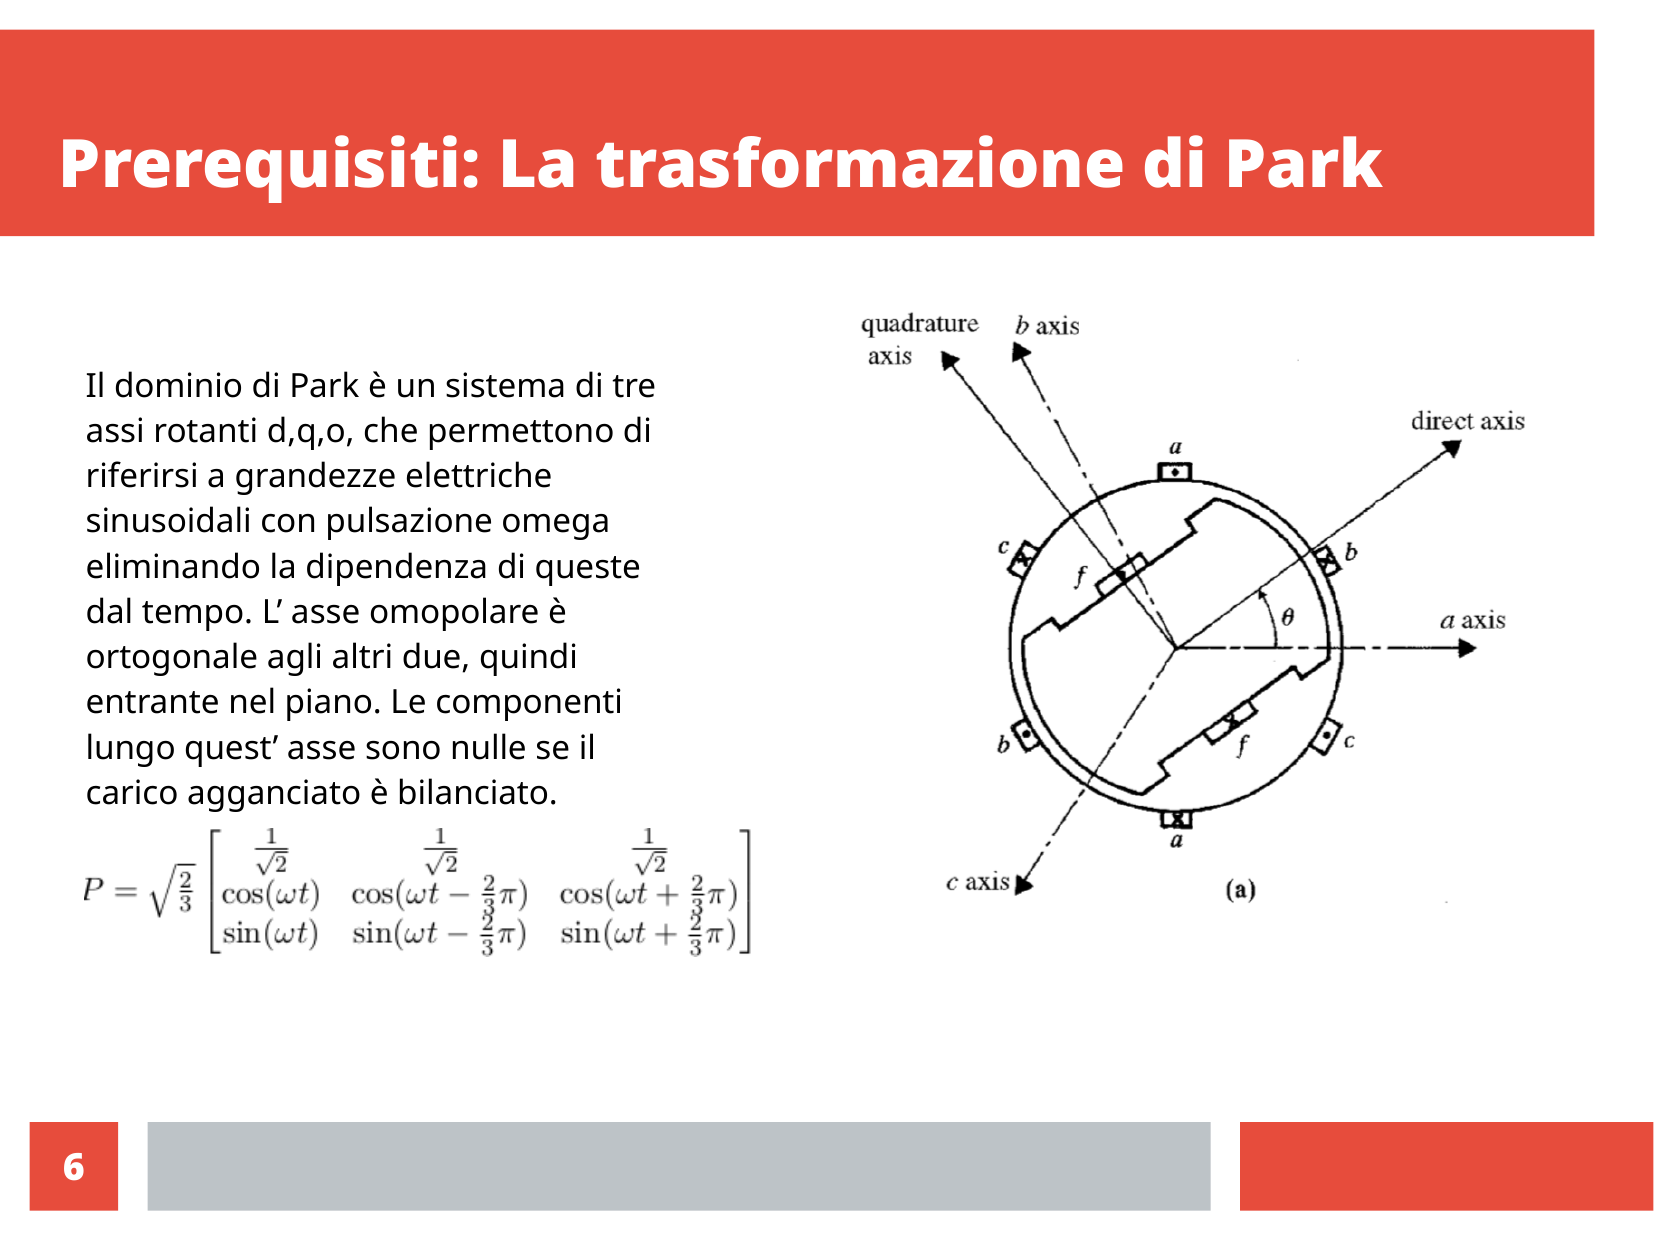

# Prerequisiti: La trasformazione di Park
Il dominio di Park è un sistema di tre assi rotanti d,q,o, che permettono di riferirsi a grandezze elettriche sinusoidali con pulsazione omega eliminando la dipendenza di queste dal tempo. L’ asse omopolare è ortogonale agli altri due, quindi entrante nel piano. Le componenti lungo quest’ asse sono nulle se il carico agganciato è bilanciato.
6